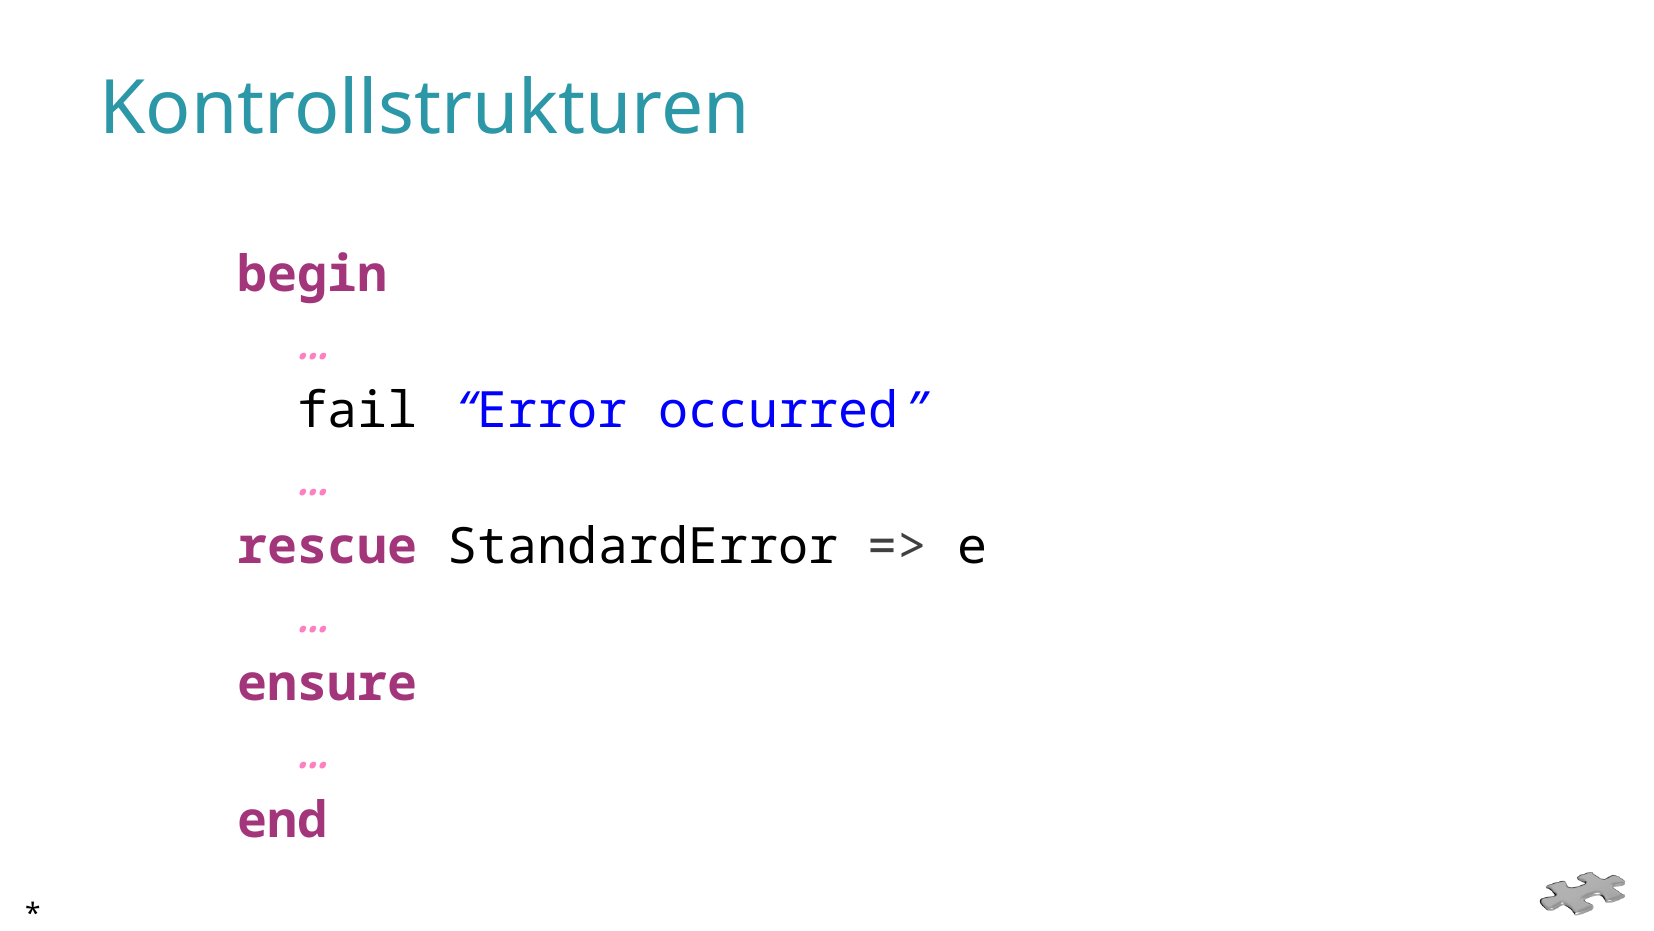

# Kontrollstrukturen
begin
 …
 fail “Error occurred”
 …
rescue StandardError => e
 …
ensure
 …
end
*